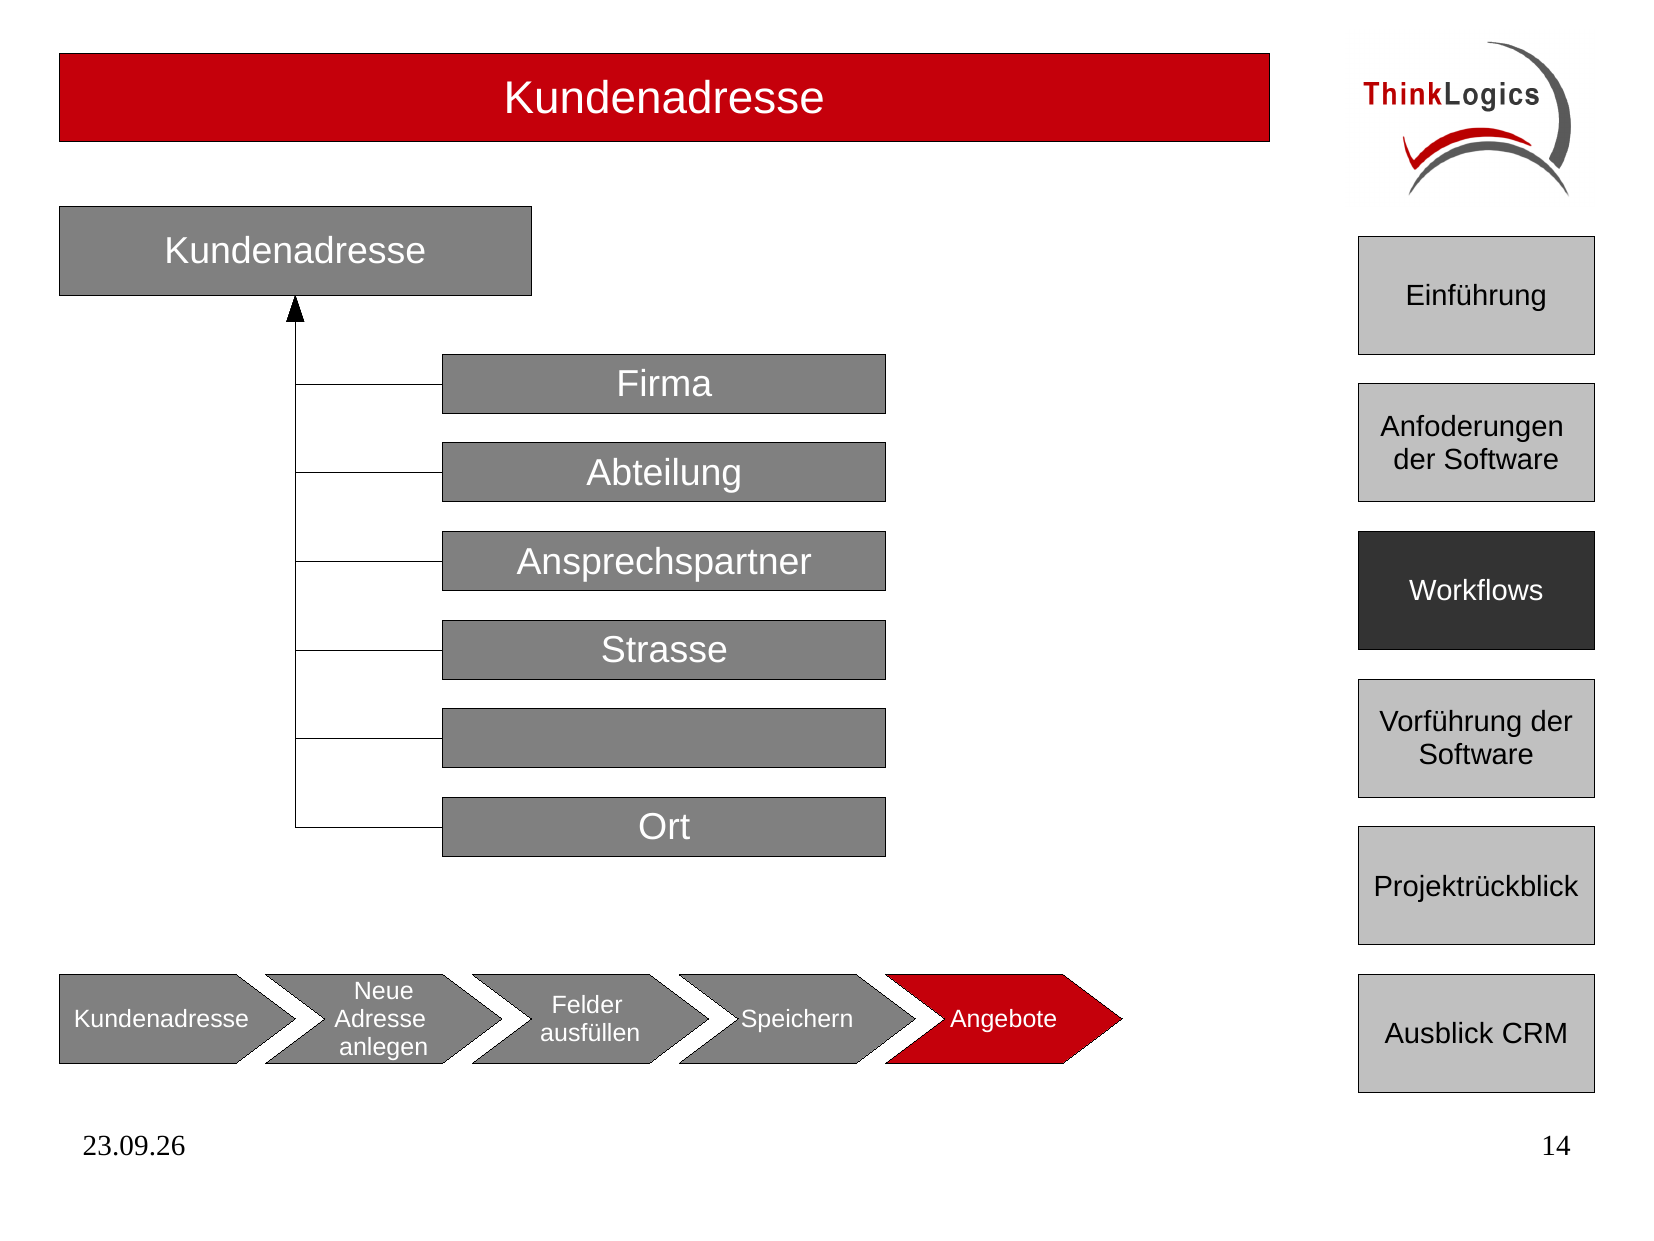

Kundenadresse
Kundenadresse
Einführung
Einführung
Firma
Anfoderungen
der Software
Anfoderungen
der Software
Abteilung
Ansprechspartner
Workflows
Workflows
Strasse
Vorführung der
Software
Vorführung der
Software
Postleitzahl
Ort
Projektrückblick
Projektrückblick
Kundenadresse
Neue
Adresse
anlegen
Felder
ausfüllen
Speichern
Angebote
Ausblick CRM
Ausblick CRM
14